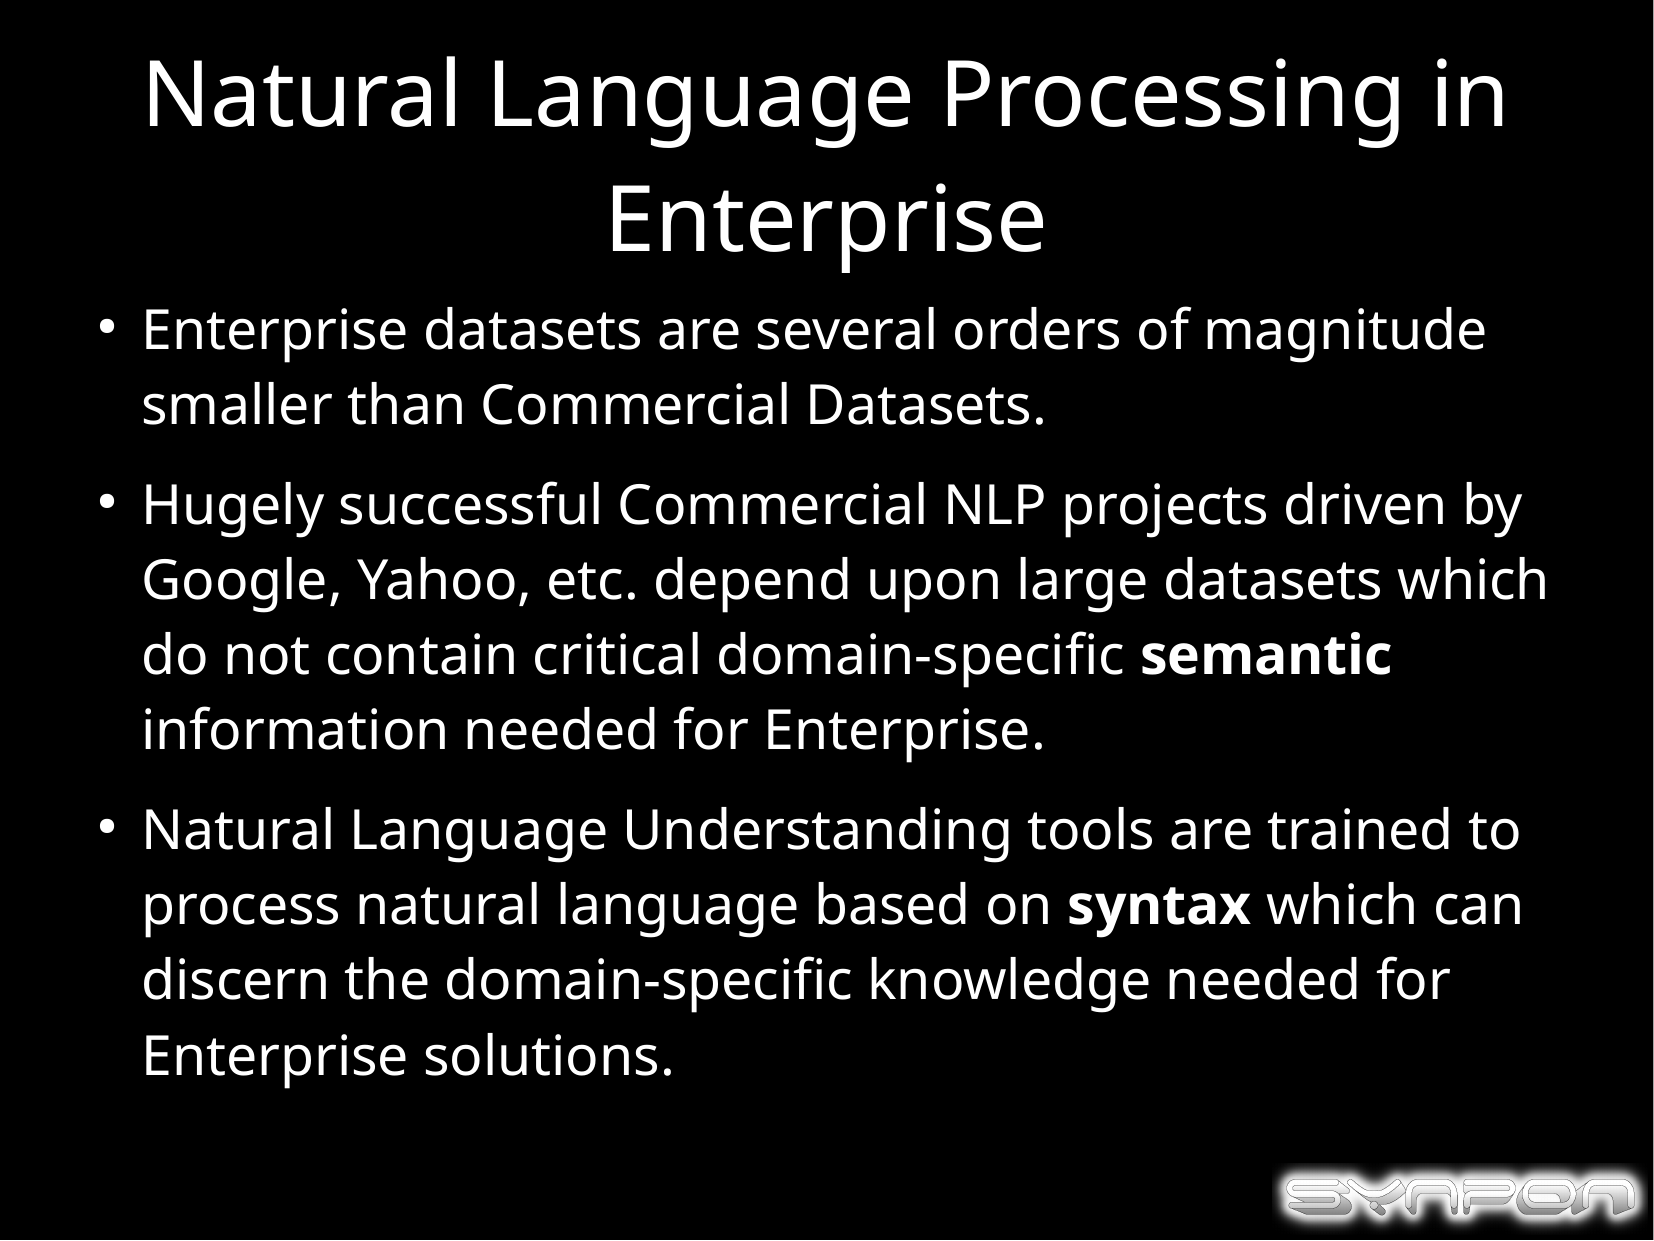

# Natural Language Processing in Enterprise
Enterprise datasets are several orders of magnitude smaller than Commercial Datasets.
Hugely successful Commercial NLP projects driven by Google, Yahoo, etc. depend upon large datasets which do not contain critical domain-specific semantic information needed for Enterprise.
Natural Language Understanding tools are trained to process natural language based on syntax which can discern the domain-specific knowledge needed for Enterprise solutions.